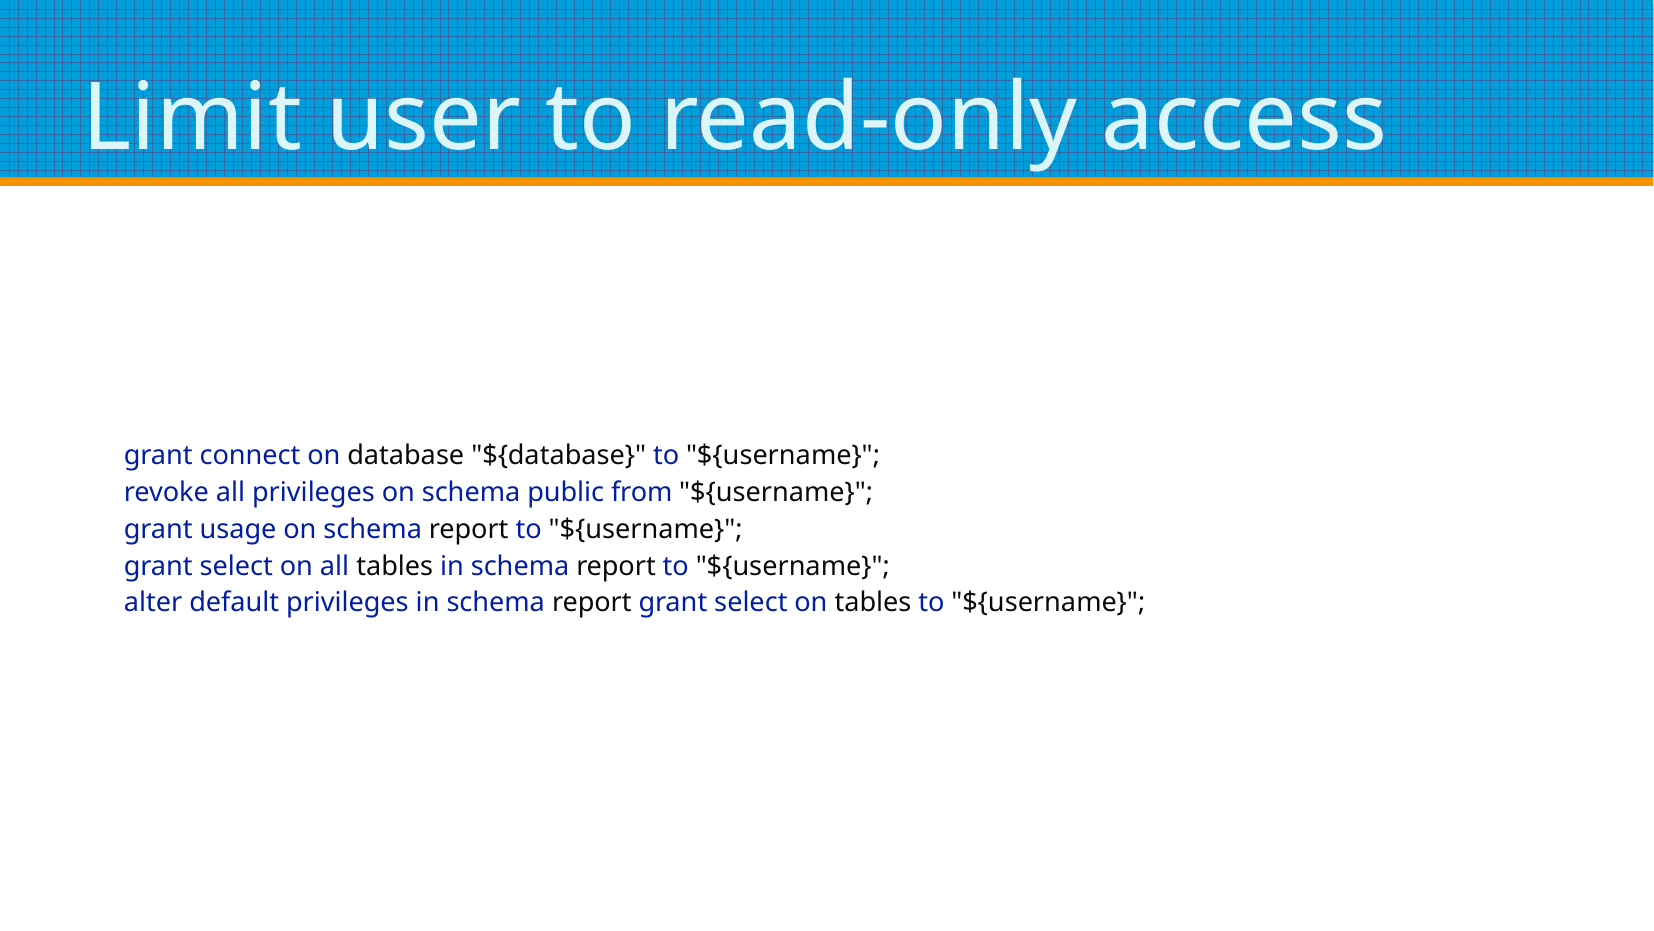

# Limit user to read-only access
grant connect on database "${database}" to "${username}";
revoke all privileges on schema public from "${username}";
grant usage on schema report to "${username}";
grant select on all tables in schema report to "${username}";
alter default privileges in schema report grant select on tables to "${username}";